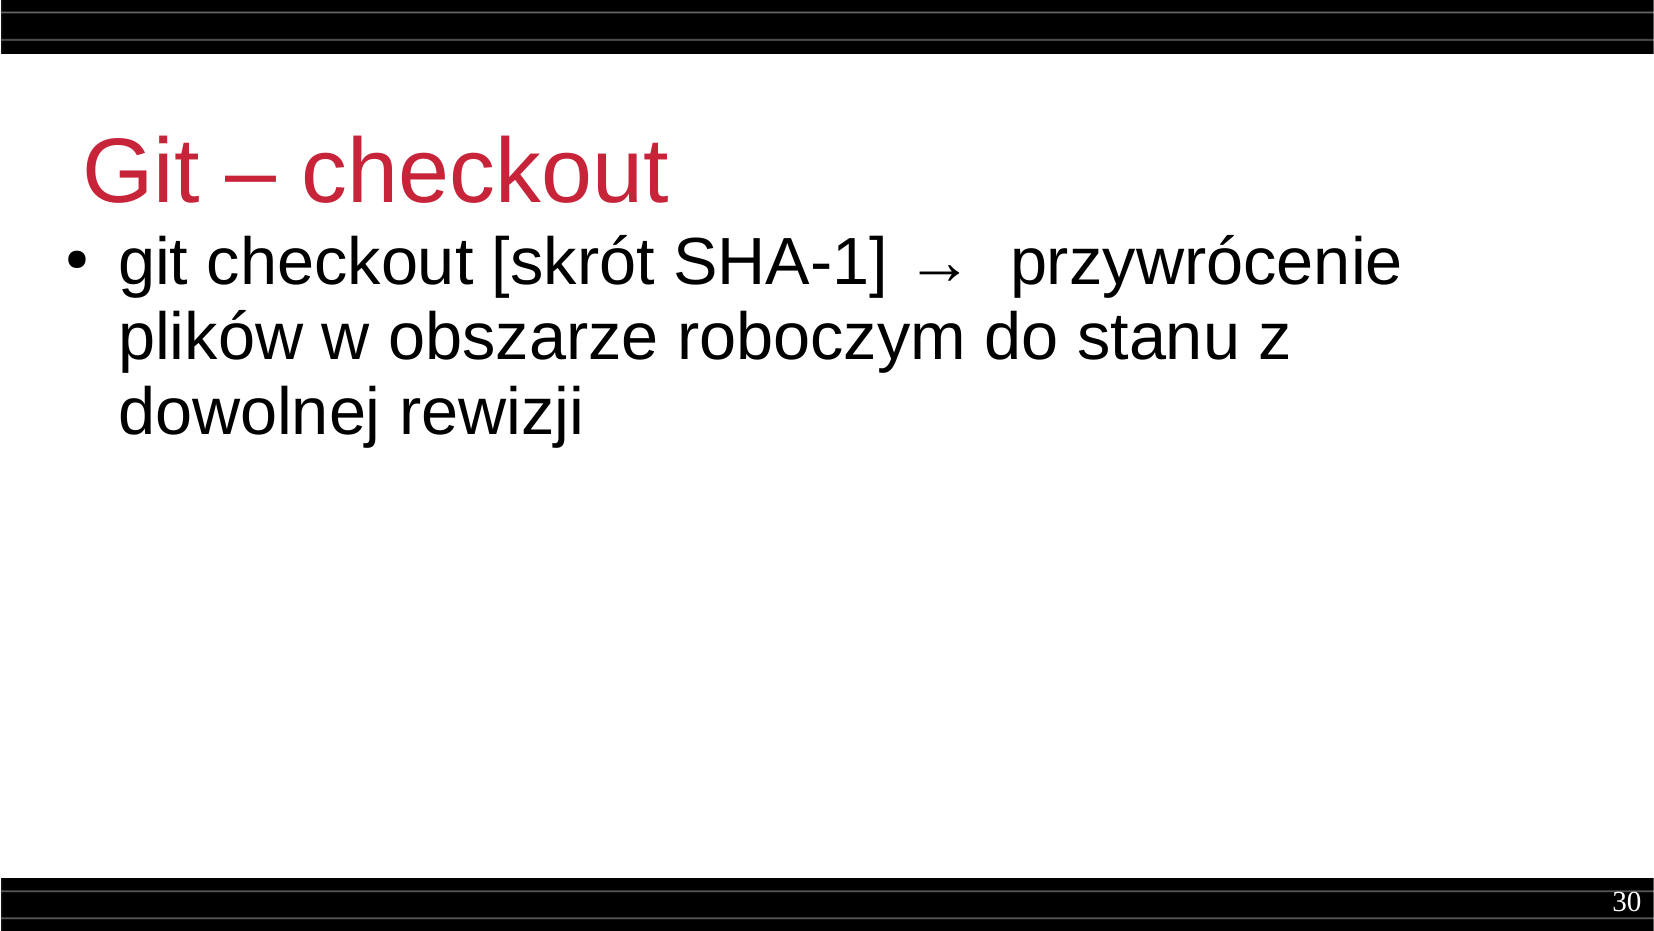

# Git – checkout
git checkout [skrót SHA-1] → przywrócenie plików w obszarze roboczym do stanu z dowolnej rewizji